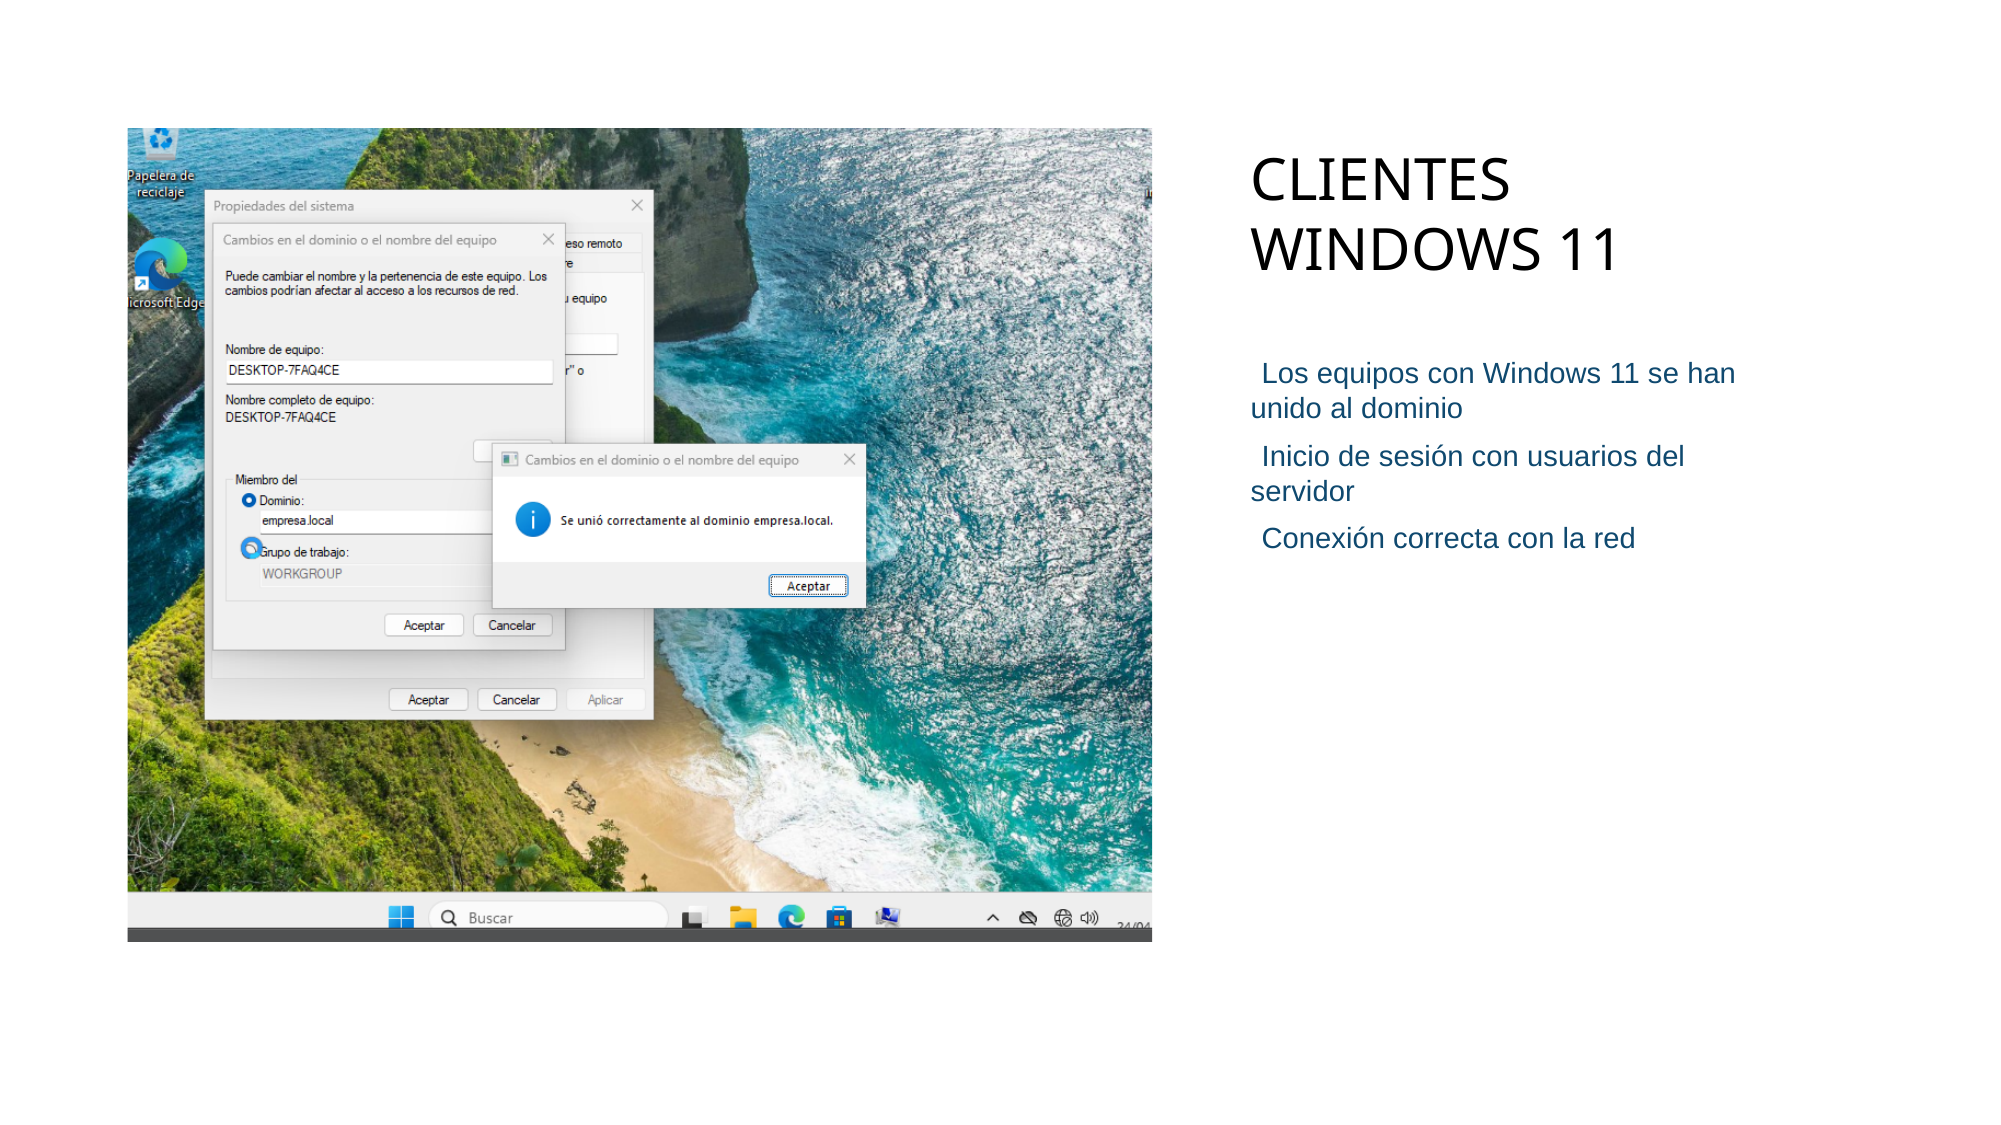

# CLIENTES WINDOWS 11
Los equipos con Windows 11 se han unido al dominio
Inicio de sesión con usuarios del servidor
Conexión correcta con la red